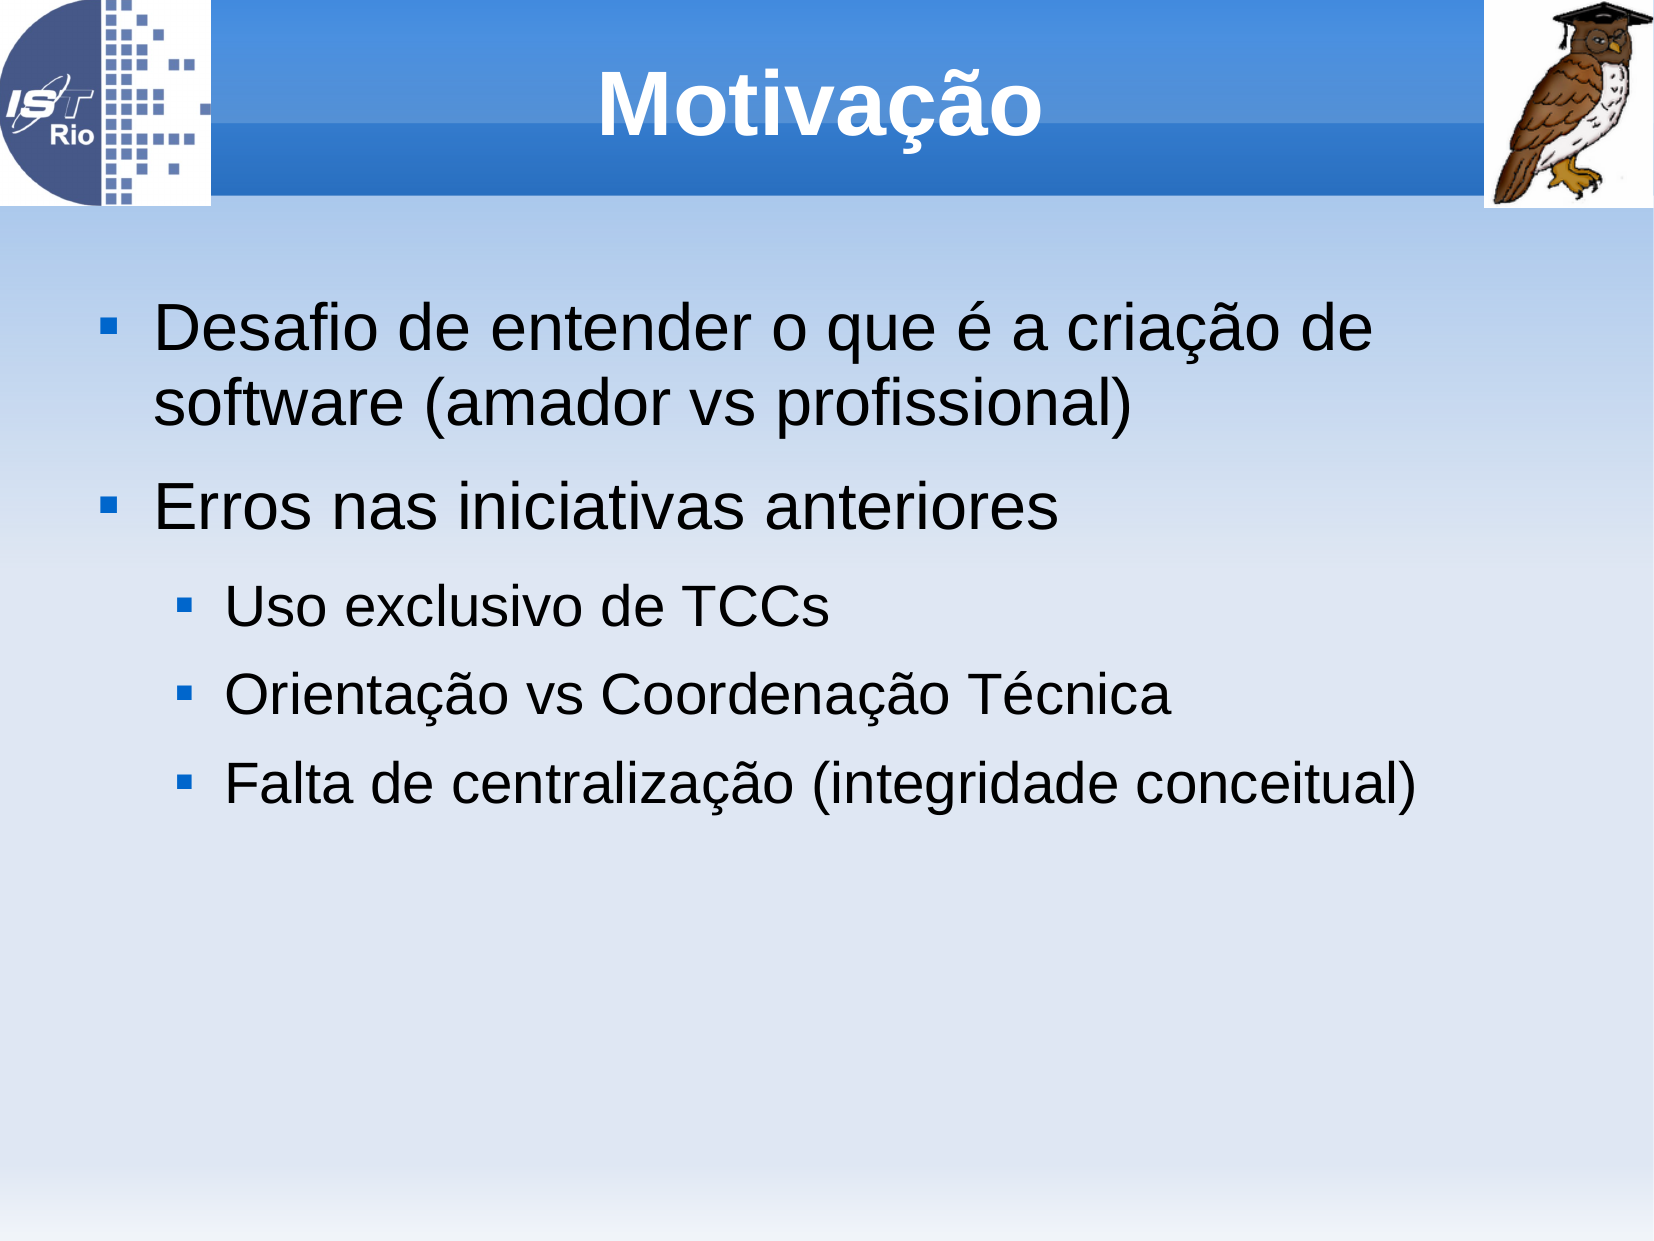

# Motivação
Desafio de entender o que é a criação de software (amador vs profissional)
Erros nas iniciativas anteriores
Uso exclusivo de TCCs
Orientação vs Coordenação Técnica
Falta de centralização (integridade conceitual)